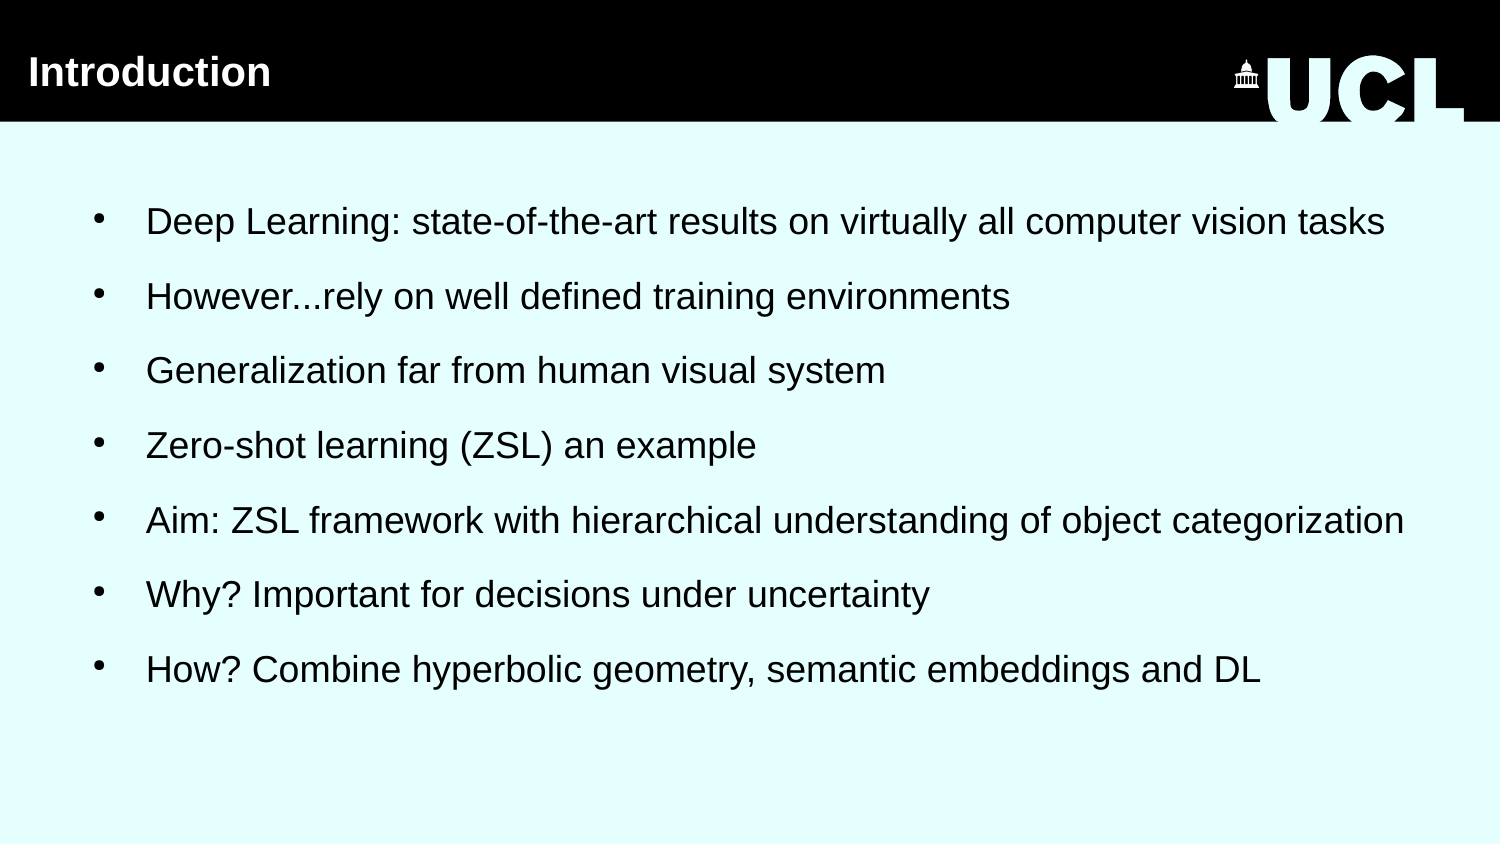

Introduction
# Deep Learning: state-of-the-art results on virtually all computer vision tasks
However...rely on well defined training environments
Generalization far from human visual system
Zero-shot learning (ZSL) an example
Aim: ZSL framework with hierarchical understanding of object categorization
Why? Important for decisions under uncertainty
How? Combine hyperbolic geometry, semantic embeddings and DL